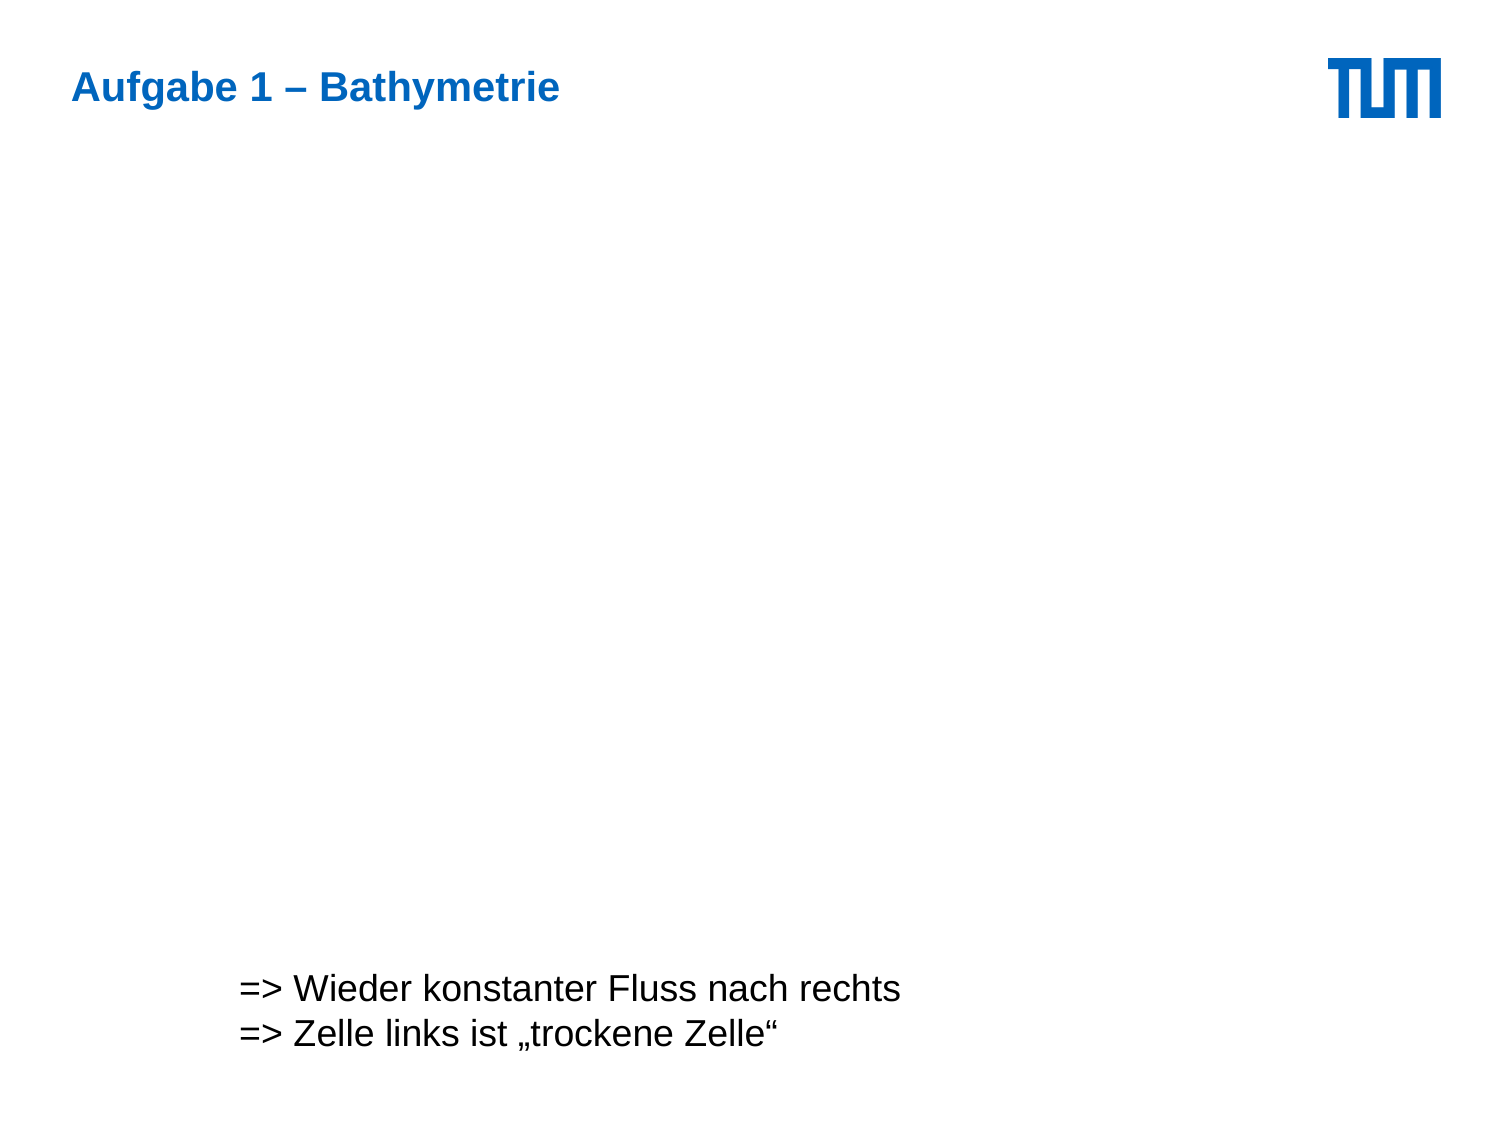

# Aufgabe 1 – Bathymetrie
=> Wieder konstanter Fluss nach rechts
=> Zelle links ist „trockene Zelle“